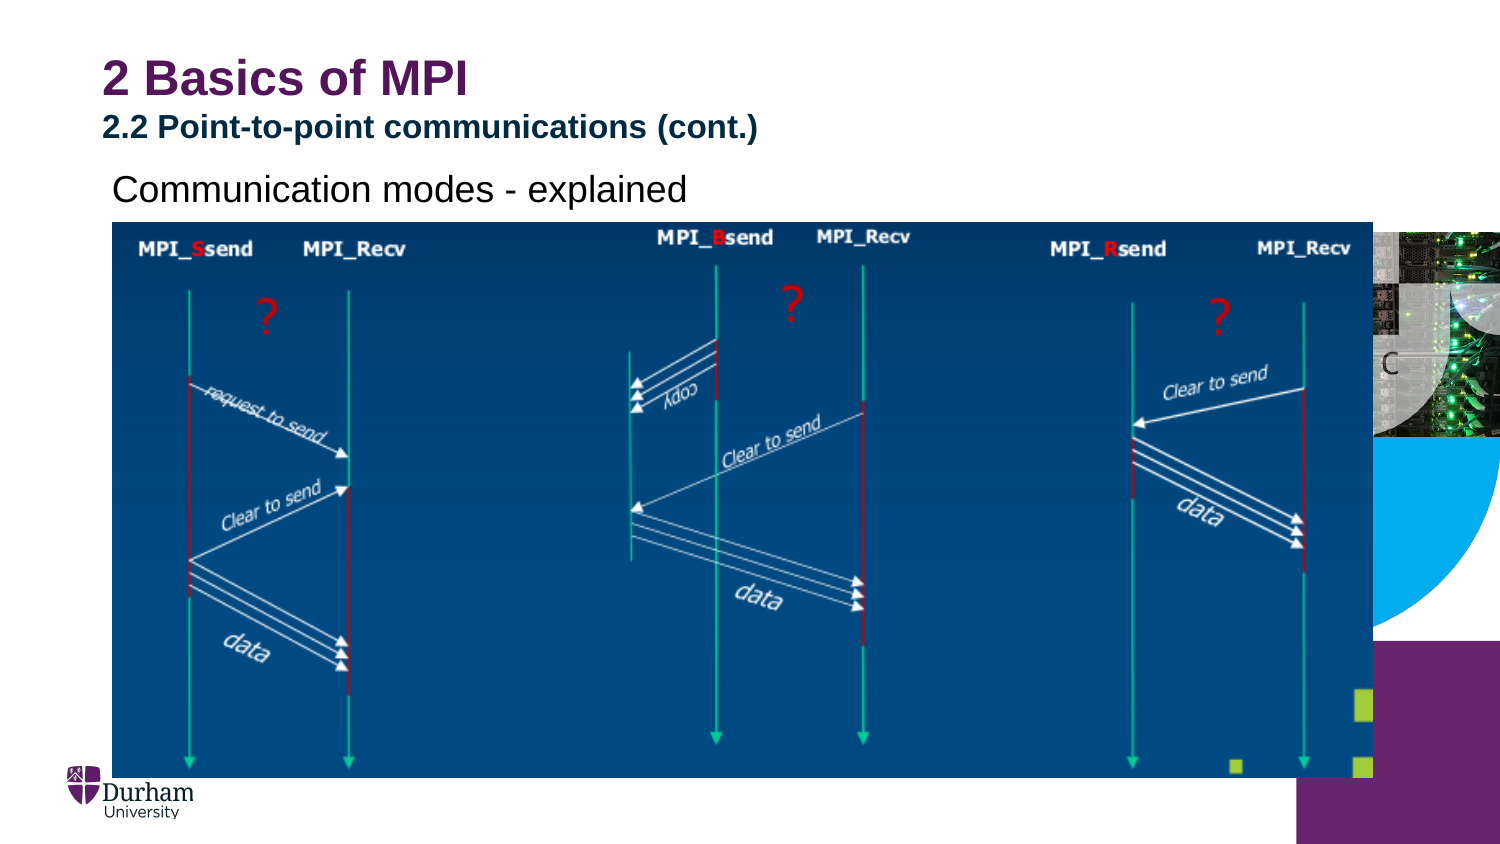

# 2 Basics of MPI 2.2 Point-to-point communications (cont.)
Communication modes - explained